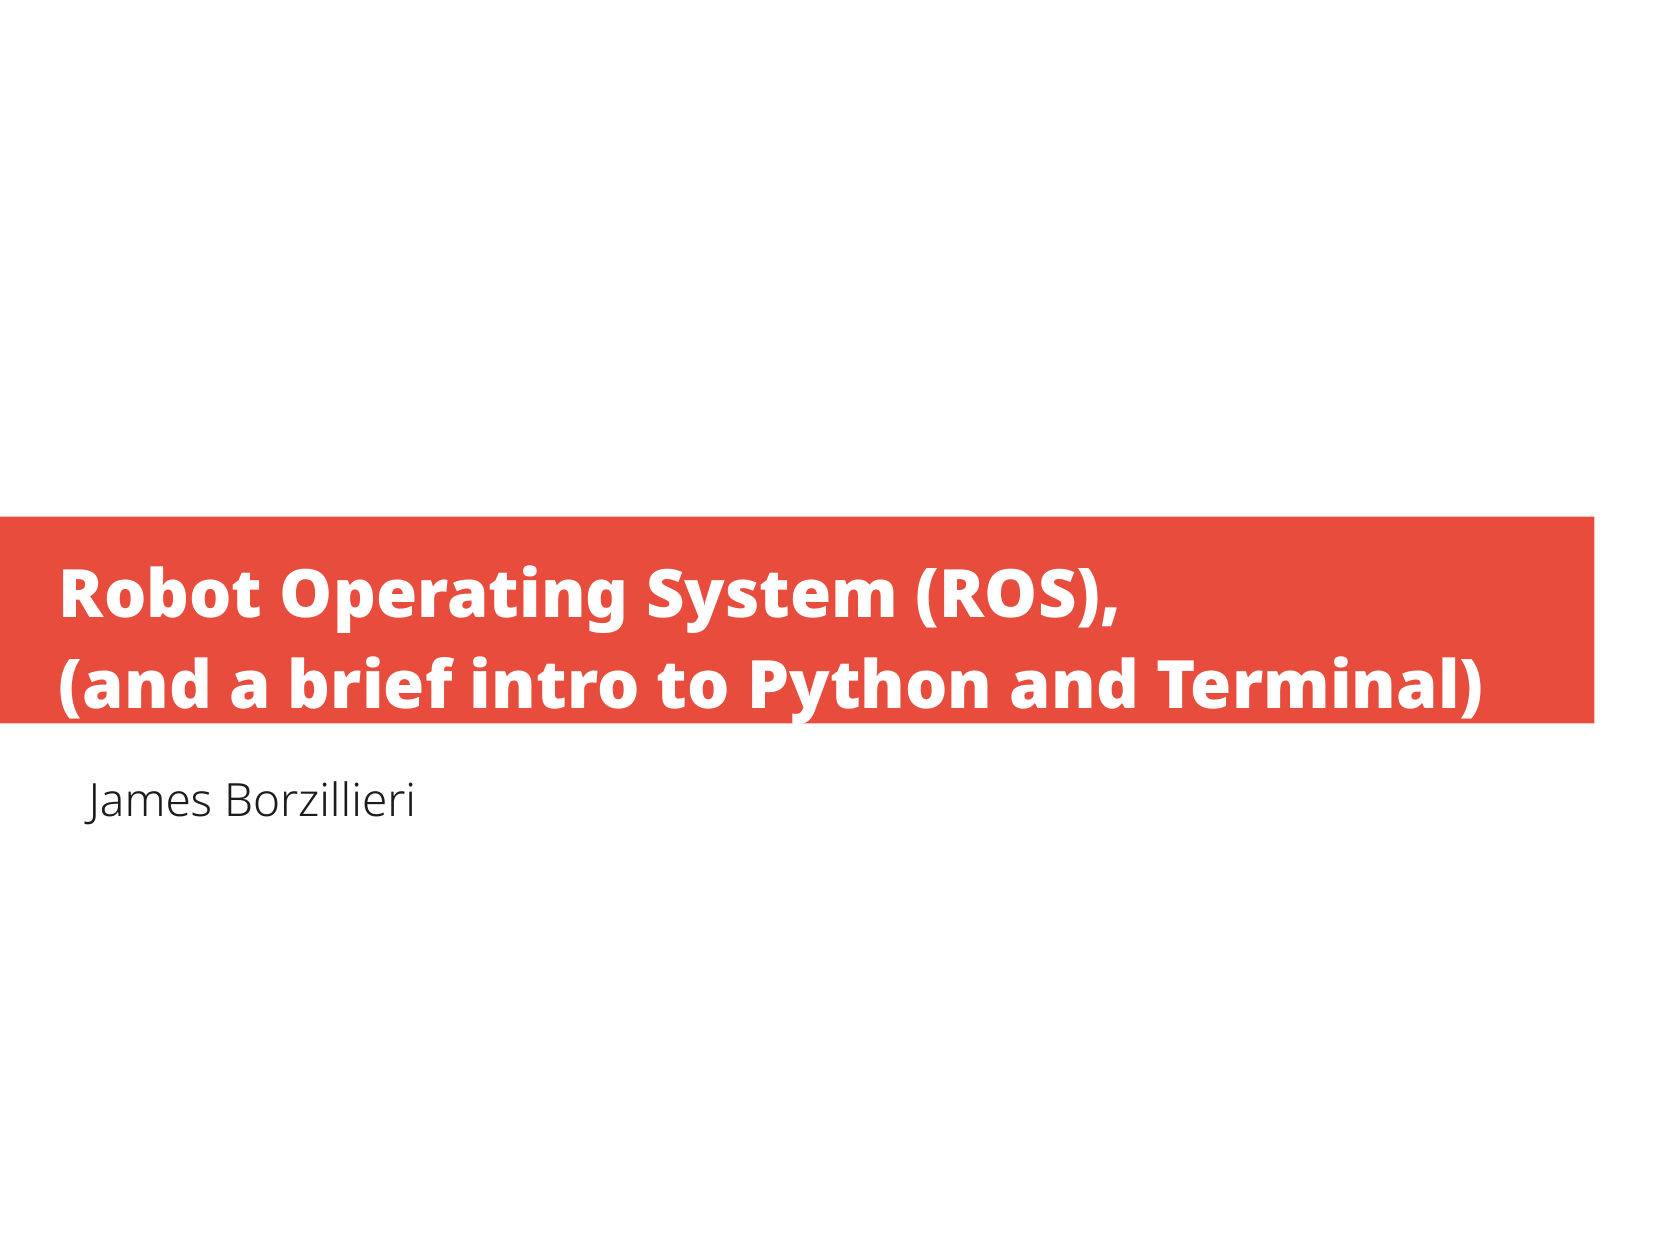

# Robot Operating System (ROS), (and a brief intro to Python and Terminal)
James Borzillieri